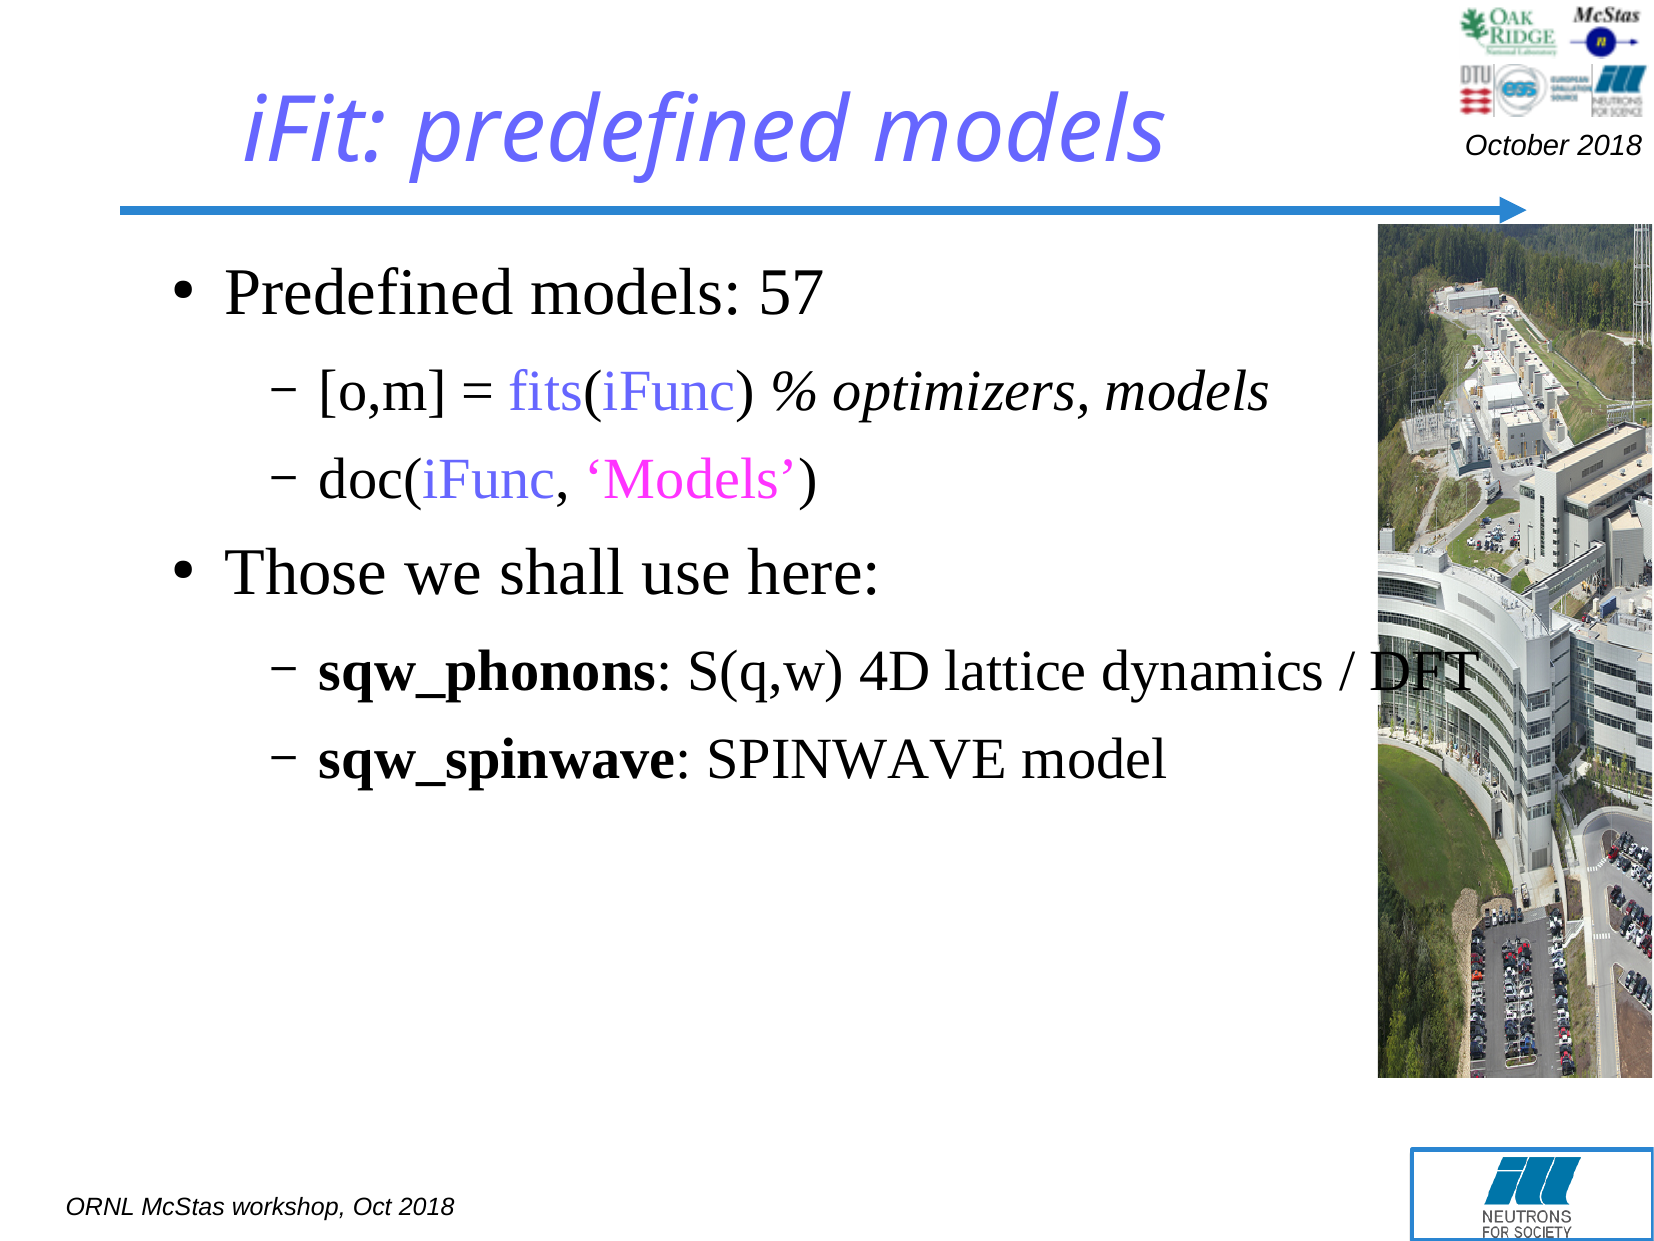

# iFit: predefined models
Predefined models: 57
[o,m] = fits(iFunc) % optimizers, models
doc(iFunc, ‘Models’)
Those we shall use here:
sqw_phonons: S(q,w) 4D lattice dynamics / DFT
sqw_spinwave: SPINWAVE model